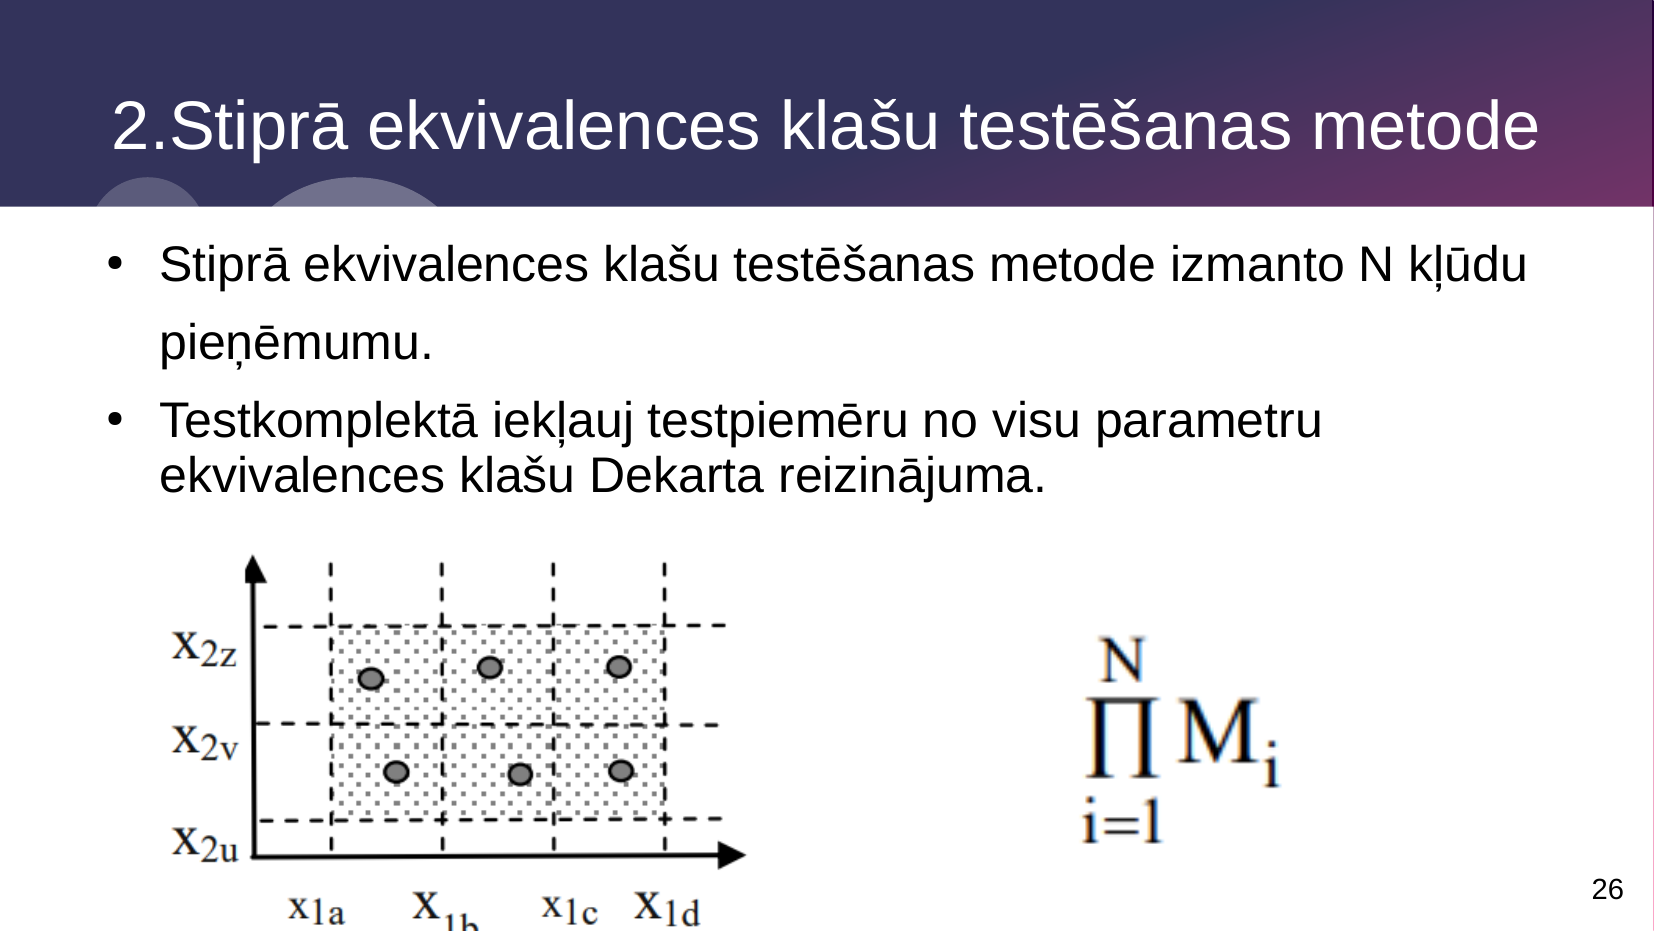

# 2.Stiprā ekvivalences klašu testēšanas metode
Stiprā ekvivalences klašu testēšanas metode izmanto N kļūdu
pieņēmumu.
Testkomplektā iekļauj testpiemēru no visu parametru ekvivalences klašu Dekarta reizinājuma.